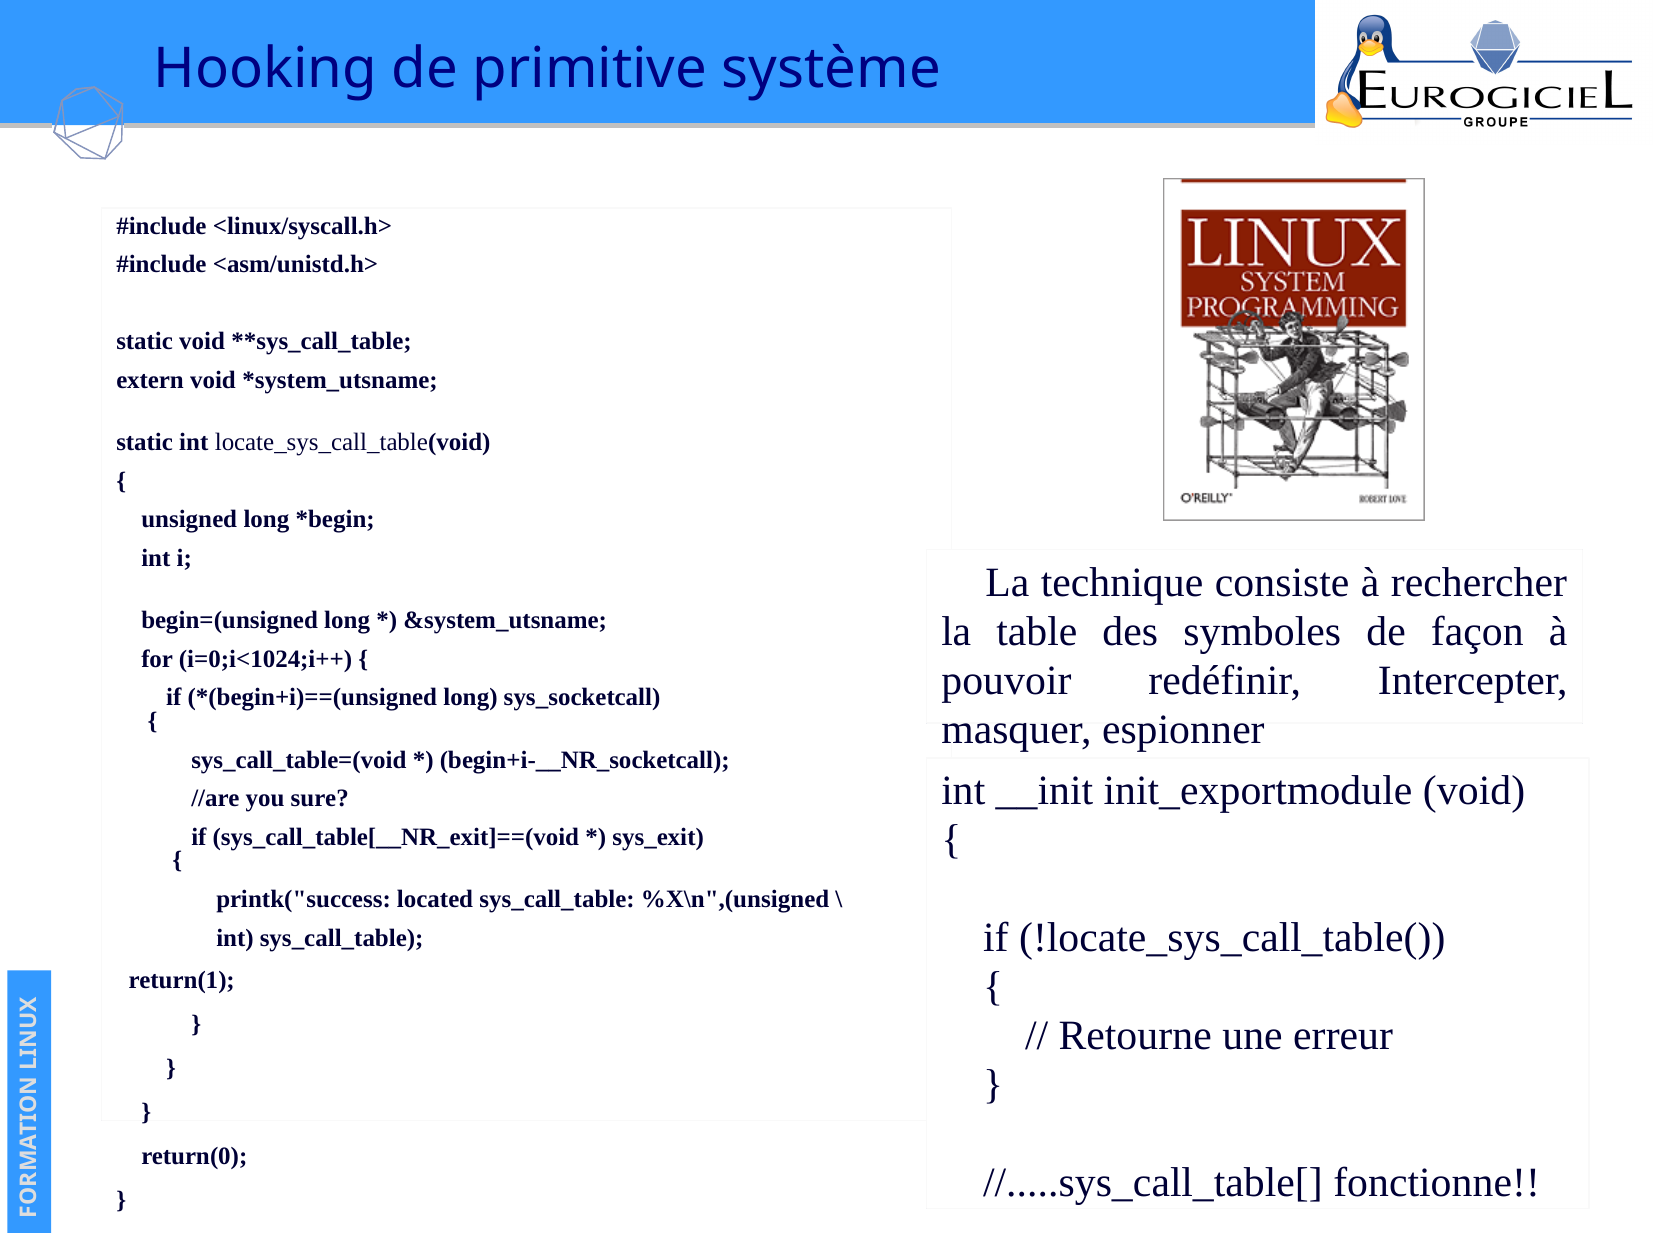

# Hooking de primitive système
#include <linux/syscall.h>
#include <asm/unistd.h>
static void **sys_call_table;
extern void *system_utsname;
static int locate_sys_call_table(void)
{
 unsigned long *begin;
 int i;
 begin=(unsigned long *) &system_utsname;
 for (i=0;i<1024;i++) {
 if (*(begin+i)==(unsigned long) sys_socketcall)
 {
 sys_call_table=(void *) (begin+i-__NR_socketcall);
 //are you sure?
 if (sys_call_table[__NR_exit]==(void *) sys_exit)
 {
 printk("success: located sys_call_table: %X\n",(unsigned \
 int) sys_call_table);
 return(1);
 }
 }
 }
 return(0);
}
 La technique consiste à rechercher la table des symboles de façon à pouvoir redéfinir, Intercepter, masquer, espionner
Une primitive du noyau.
int __init init_exportmodule (void)
{
 if (!locate_sys_call_table())
 {
 // Retourne une erreur
 }
 //.....sys_call_table[] fonctionne!!
}